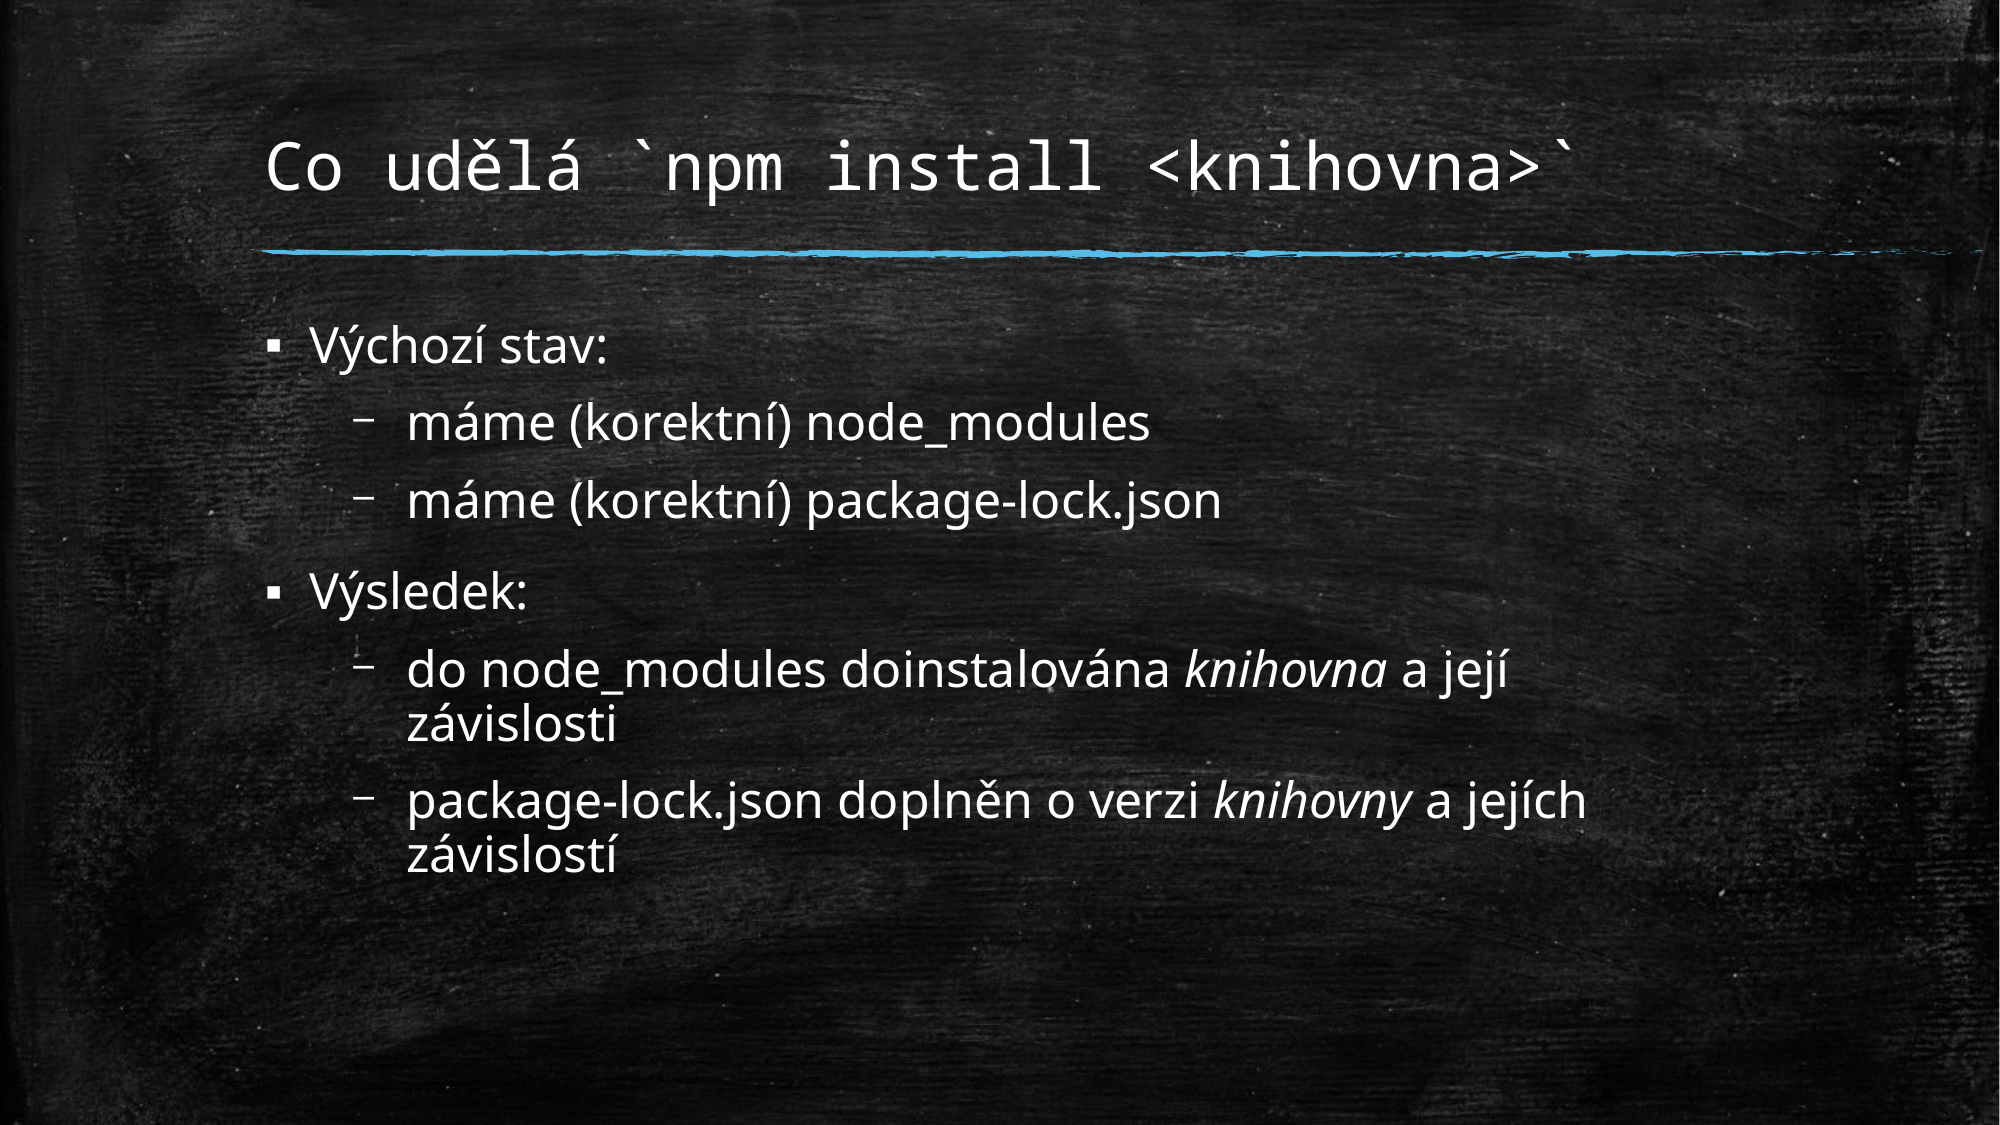

# Co udělá `npm install <knihovna>`
Výchozí stav:
máme (korektní) node_modules
máme (korektní) package-lock.json
Výsledek:
do node_modules doinstalována knihovna a její závislosti
package-lock.json doplněn o verzi knihovny a jejích závislostí